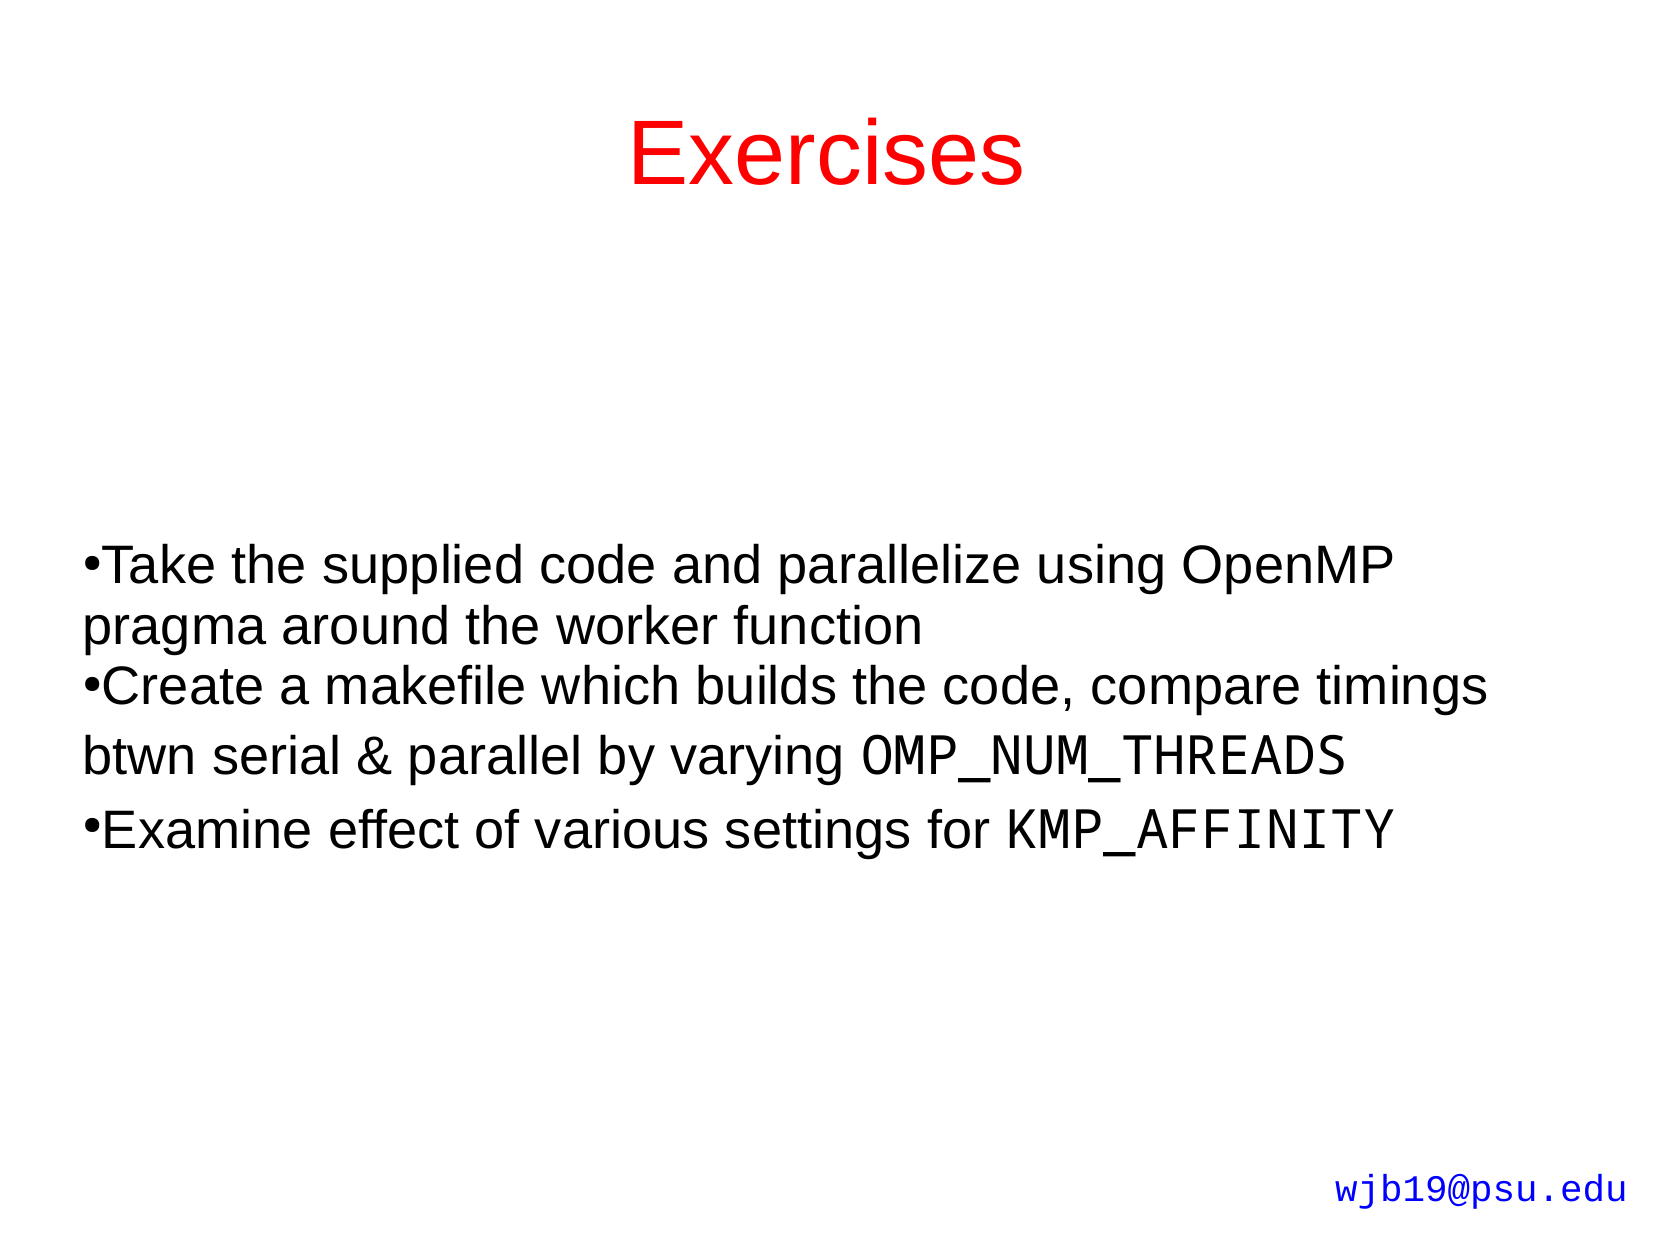

# Exercises
Take the supplied code and parallelize using OpenMP pragma around the worker function
Create a makefile which builds the code, compare timings btwn serial & parallel by varying OMP_NUM_THREADS
Examine effect of various settings for KMP_AFFINITY
wjb19@psu.edu